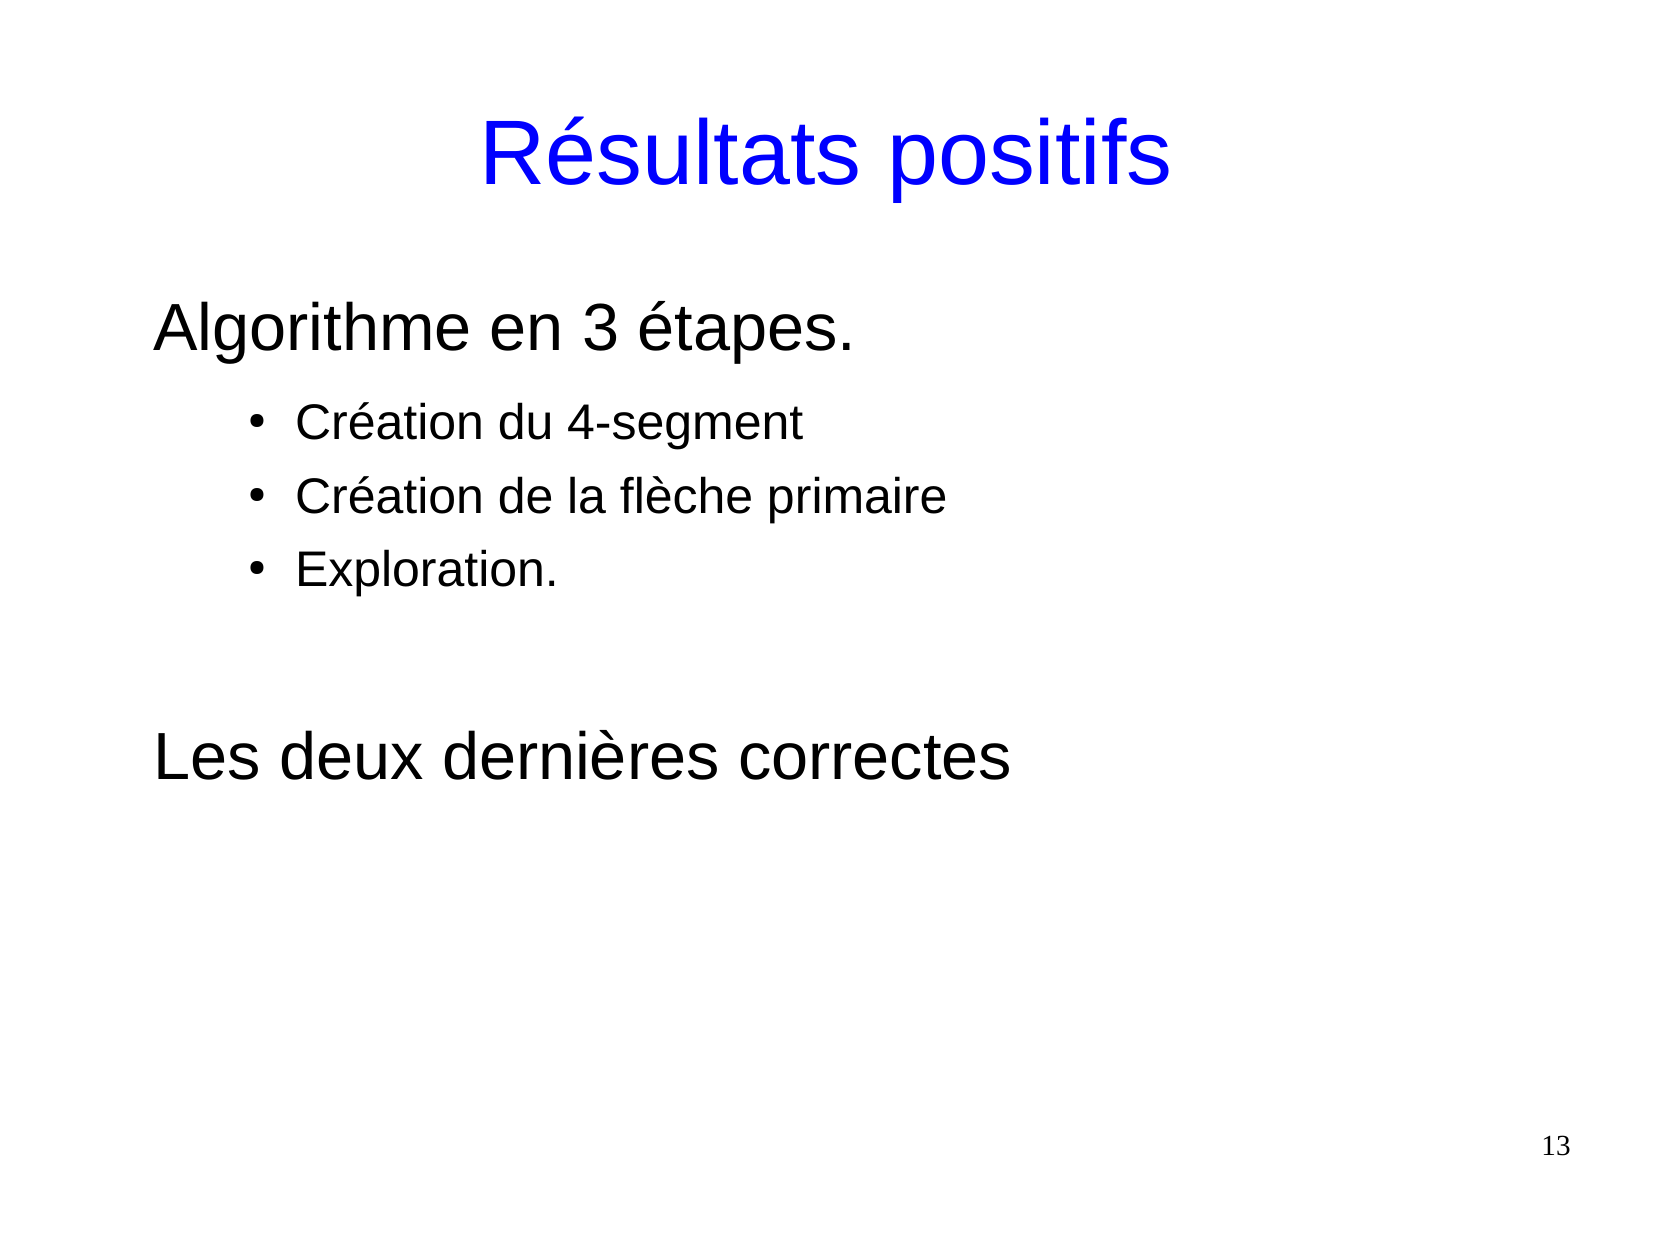

# Résultats positifs
Algorithme en 3 étapes.
Création du 4-segment
Création de la flèche primaire
Exploration.
Les deux dernières correctes
13